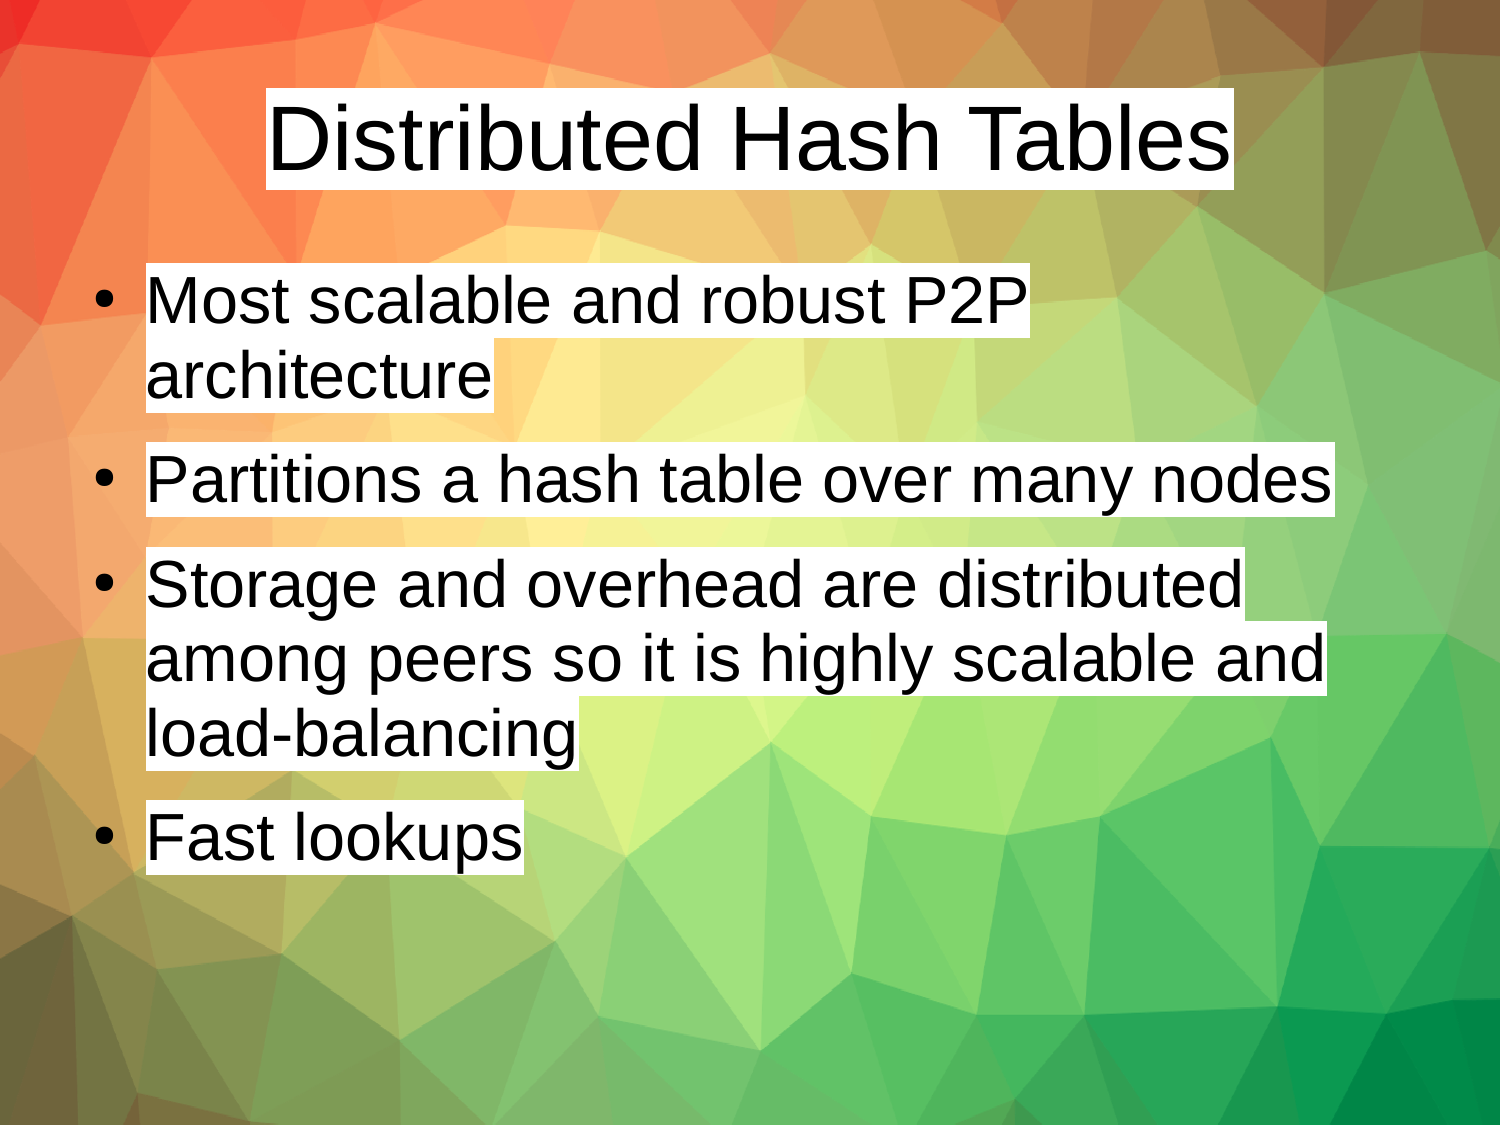

# Distributed Hash Tables
Most scalable and robust P2P architecture
Partitions a hash table over many nodes
Storage and overhead are distributed among peers so it is highly scalable and load-balancing
Fast lookups